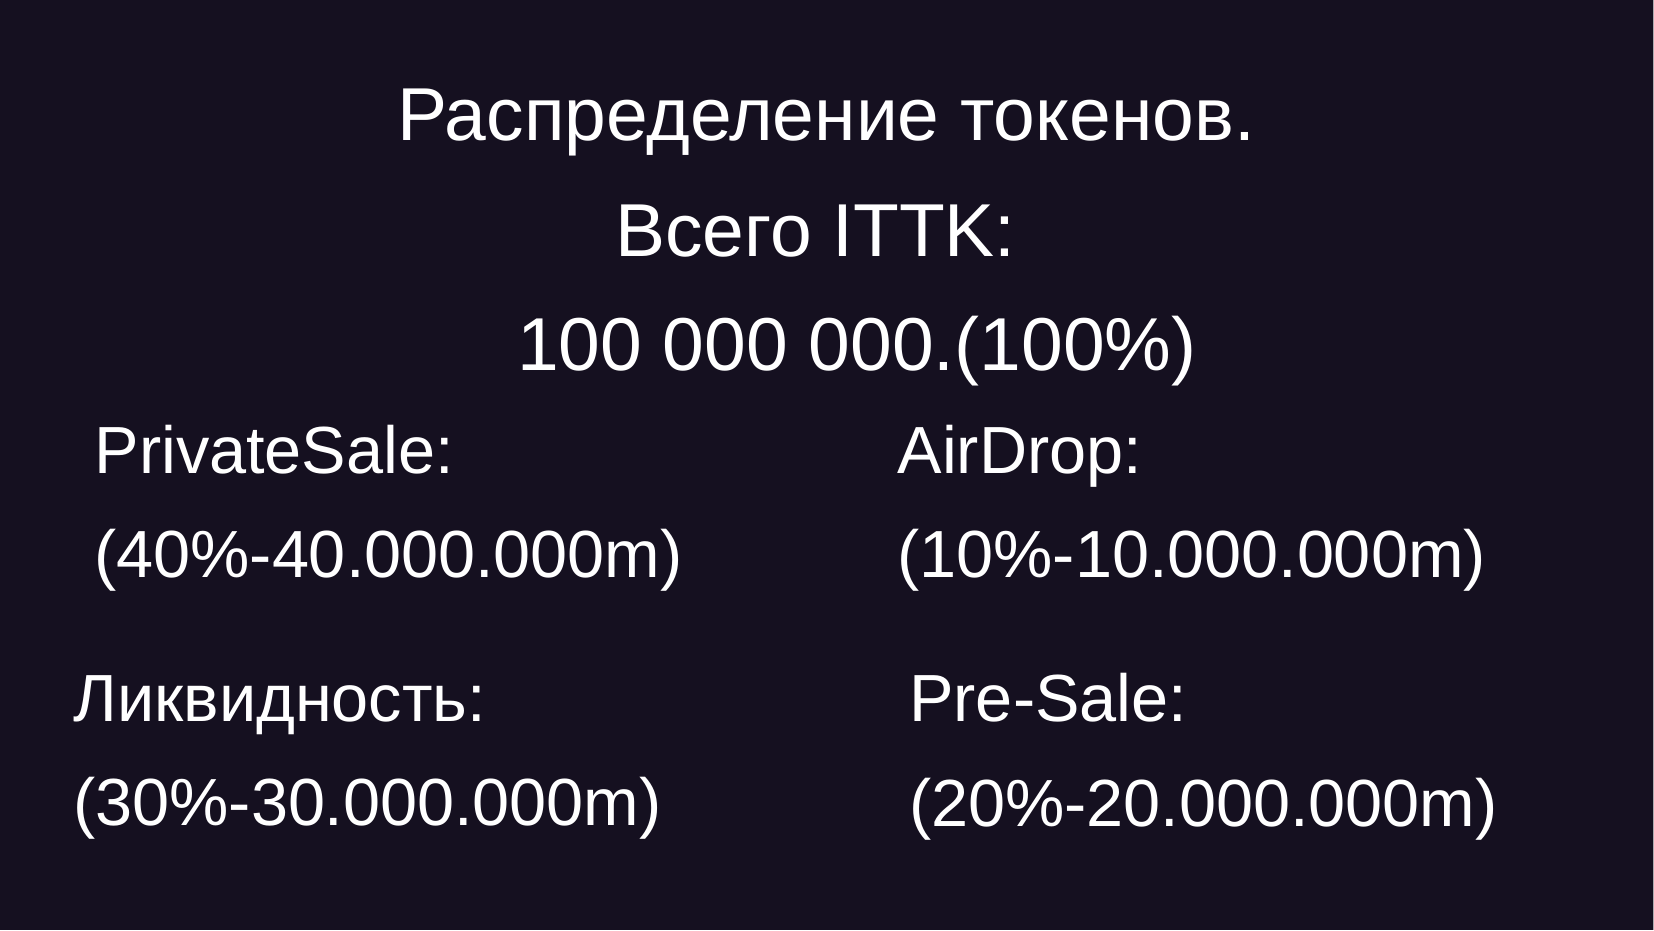

# Распределение токенов.
Всего ITTK:
 100 000 000.(100%)
PrivateSale:
(40%-40.000.000m)
AirDrop:
(10%-10.000.000m)
Ликвидность:
(30%-30.000.000m)
Pre-Sale:
(20%-20.000.000m)